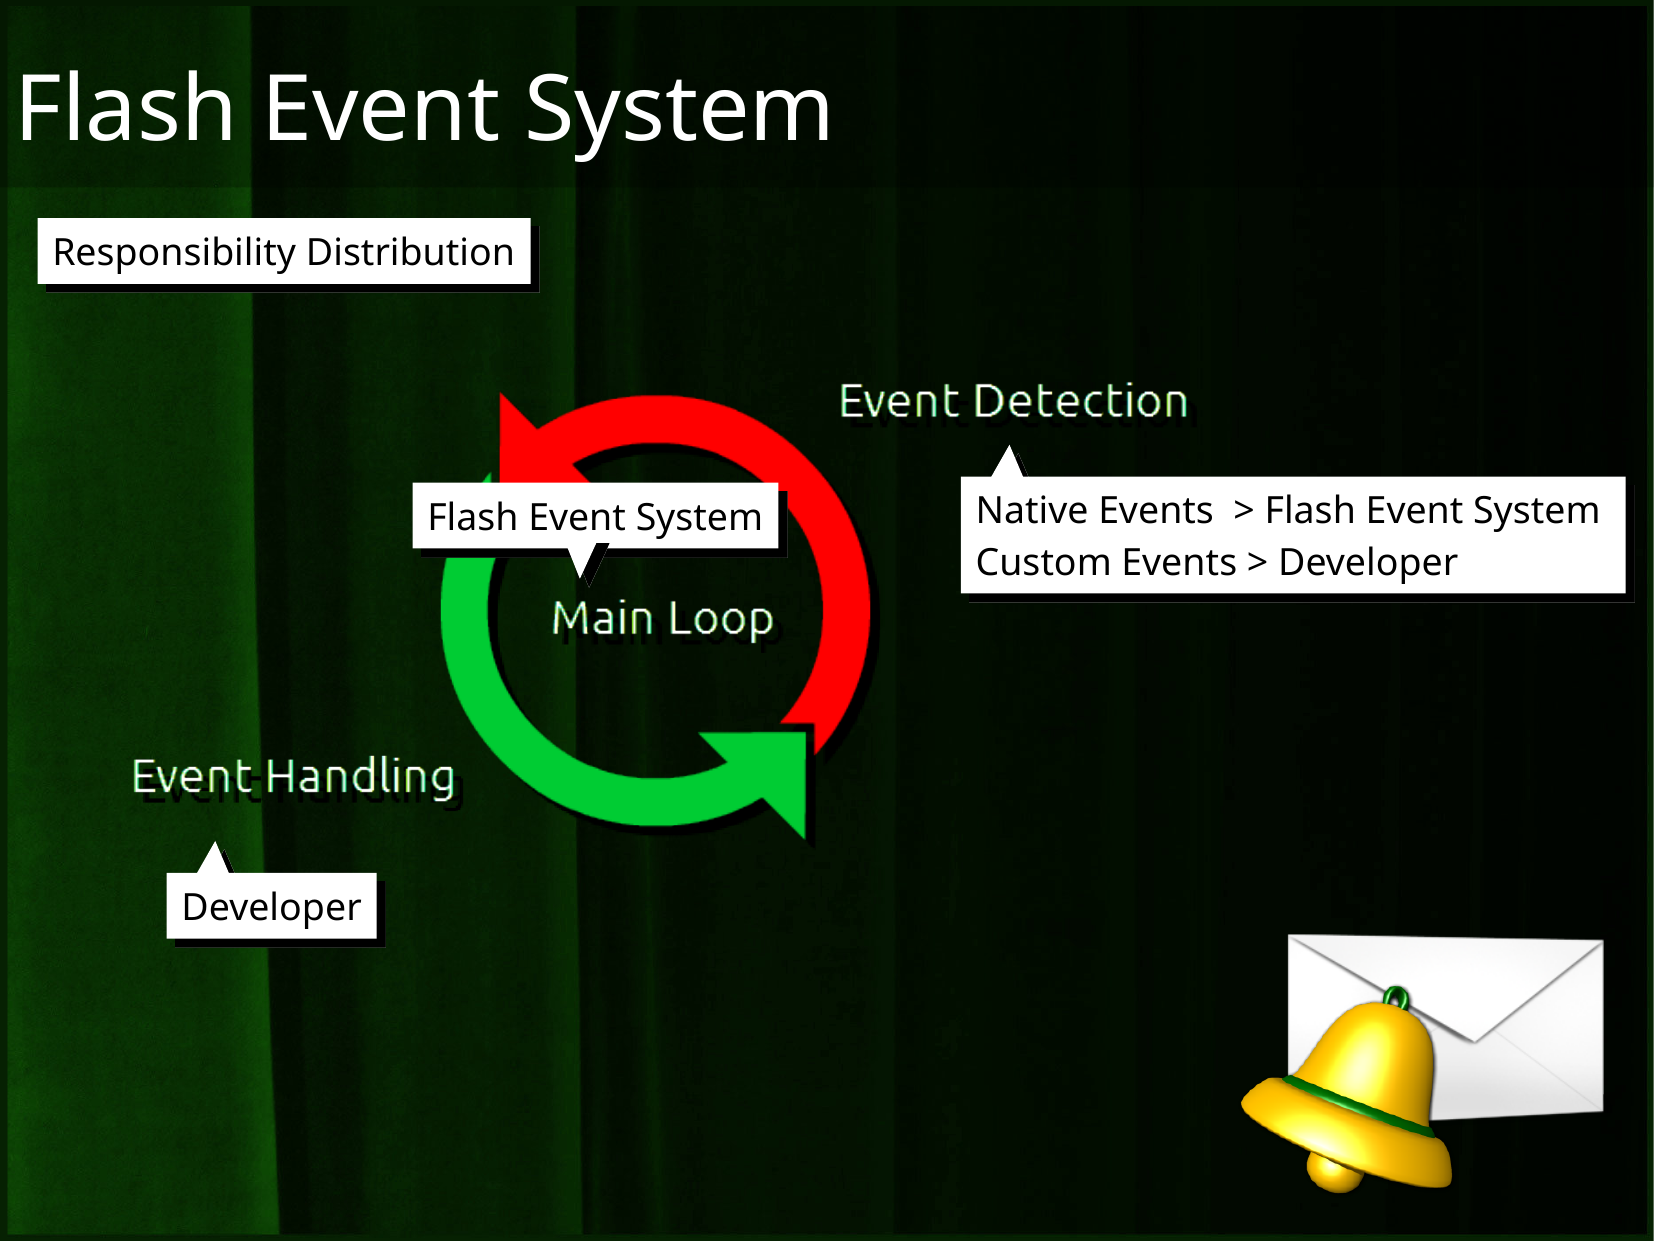

Flash Event System
Responsibility Distribution
Native Events > Flash Event System
Custom Events > Developer
Flash Event System
Developer